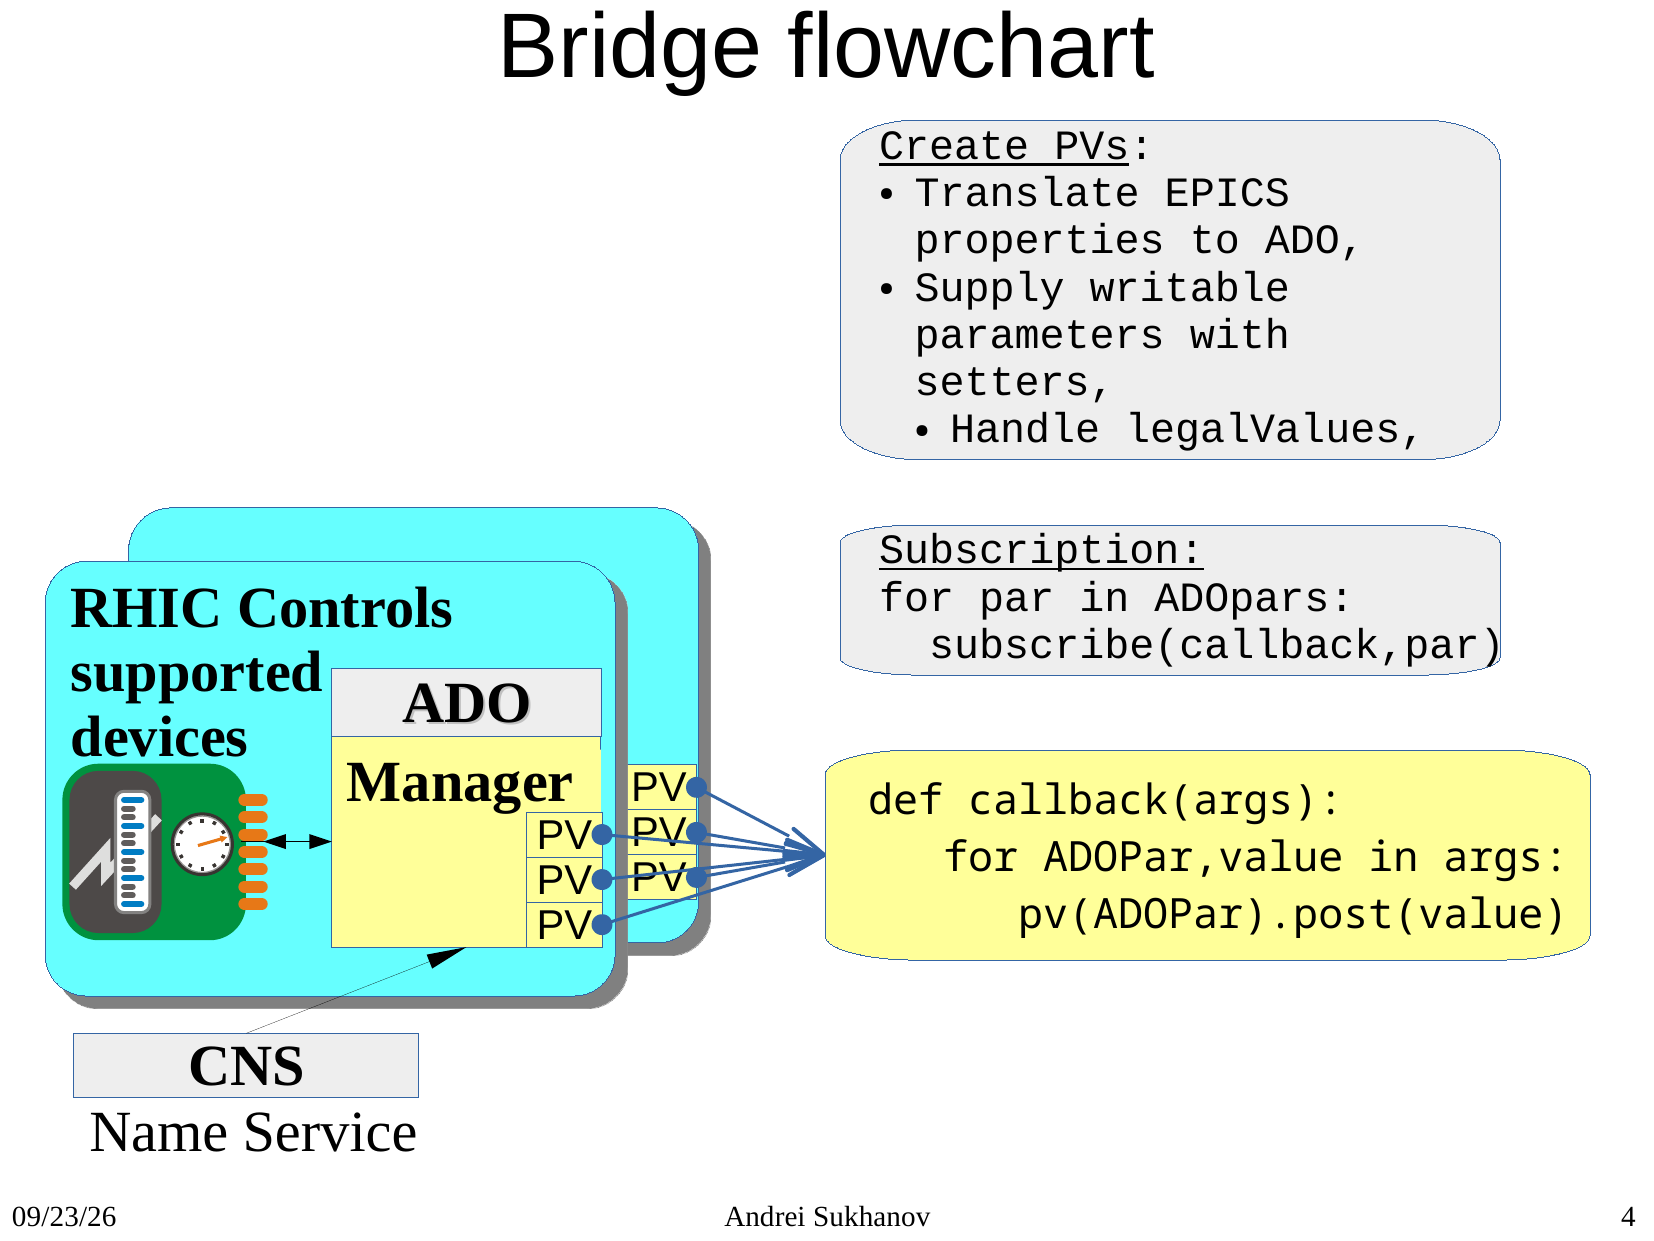

# Bridge flowchart
Create PVs:
Translate EPICS properties to ADO,
Supply writable parameters with setters,
Handle legalValues,
Subscription:
for par in ADOpars:
 subscribe(callback,par)
RHIC Controls supported
devices
ADO
Manager
def callback(args):
	for ADOPar,value in args:
		pv(ADOPar).post(value)
PV
PV
PV
PV
PV
PV
CNS
Name Service
Andrei Sukhanov
4